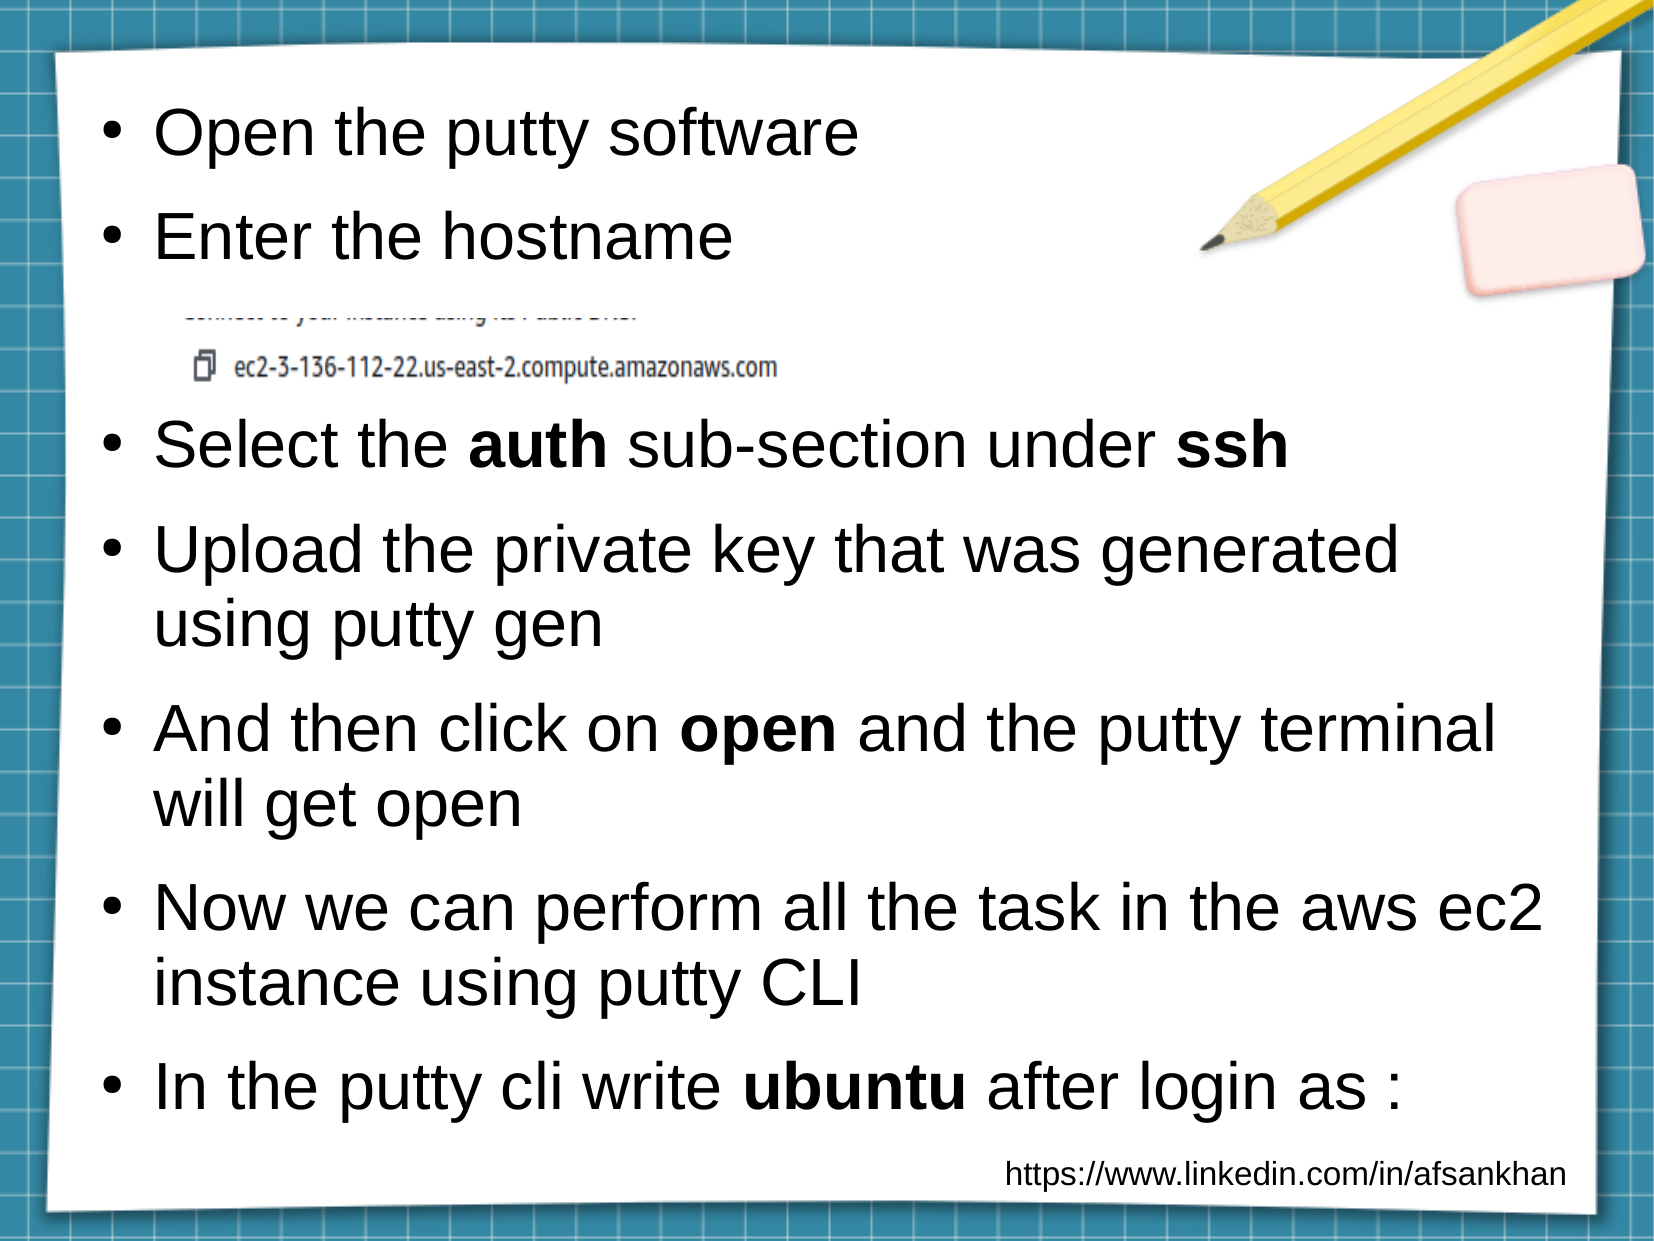

# Open the putty software
Enter the hostname
Select the auth sub-section under ssh
Upload the private key that was generated using putty gen
And then click on open and the putty terminal will get open
Now we can perform all the task in the aws ec2 instance using putty CLI
In the putty cli write ubuntu after login as :
https://www.linkedin.com/in/afsankhan